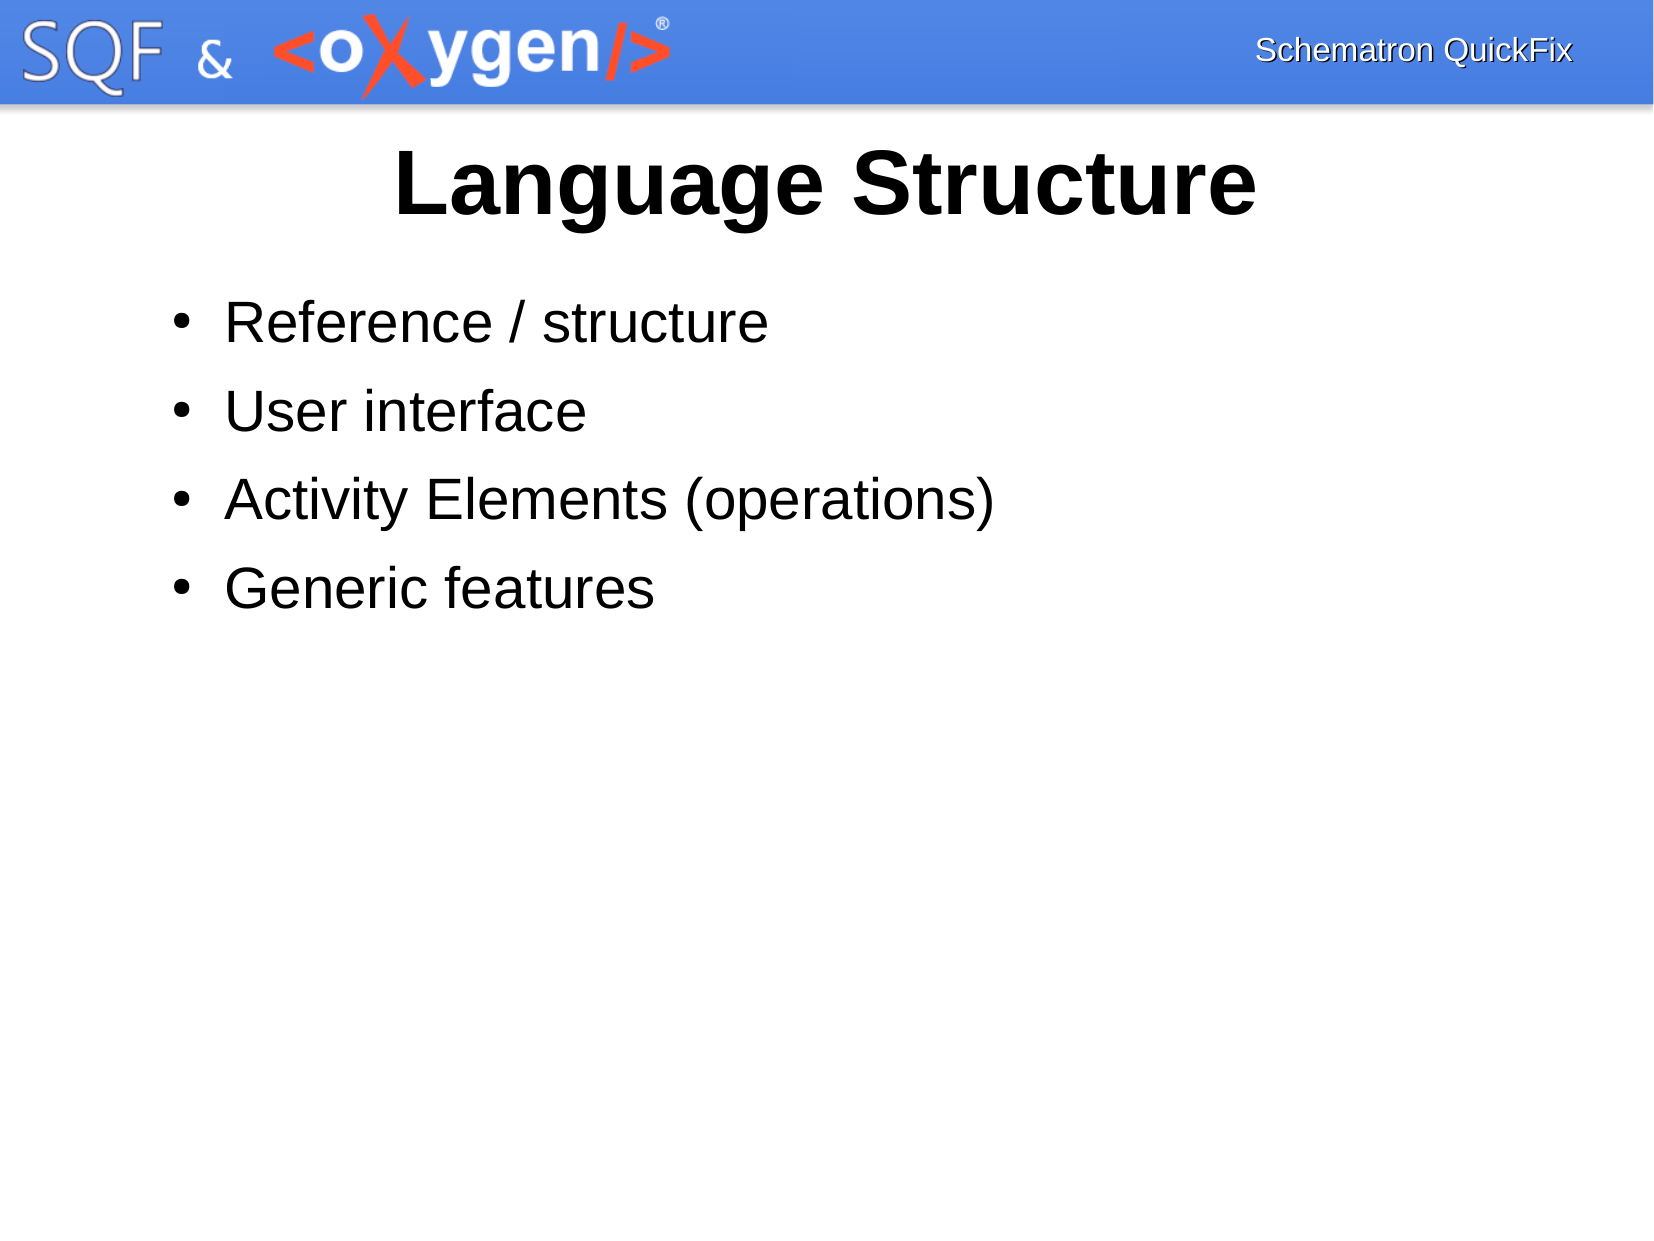

# Language Structure
Reference / structure
User interface
Activity Elements (operations)
Generic features